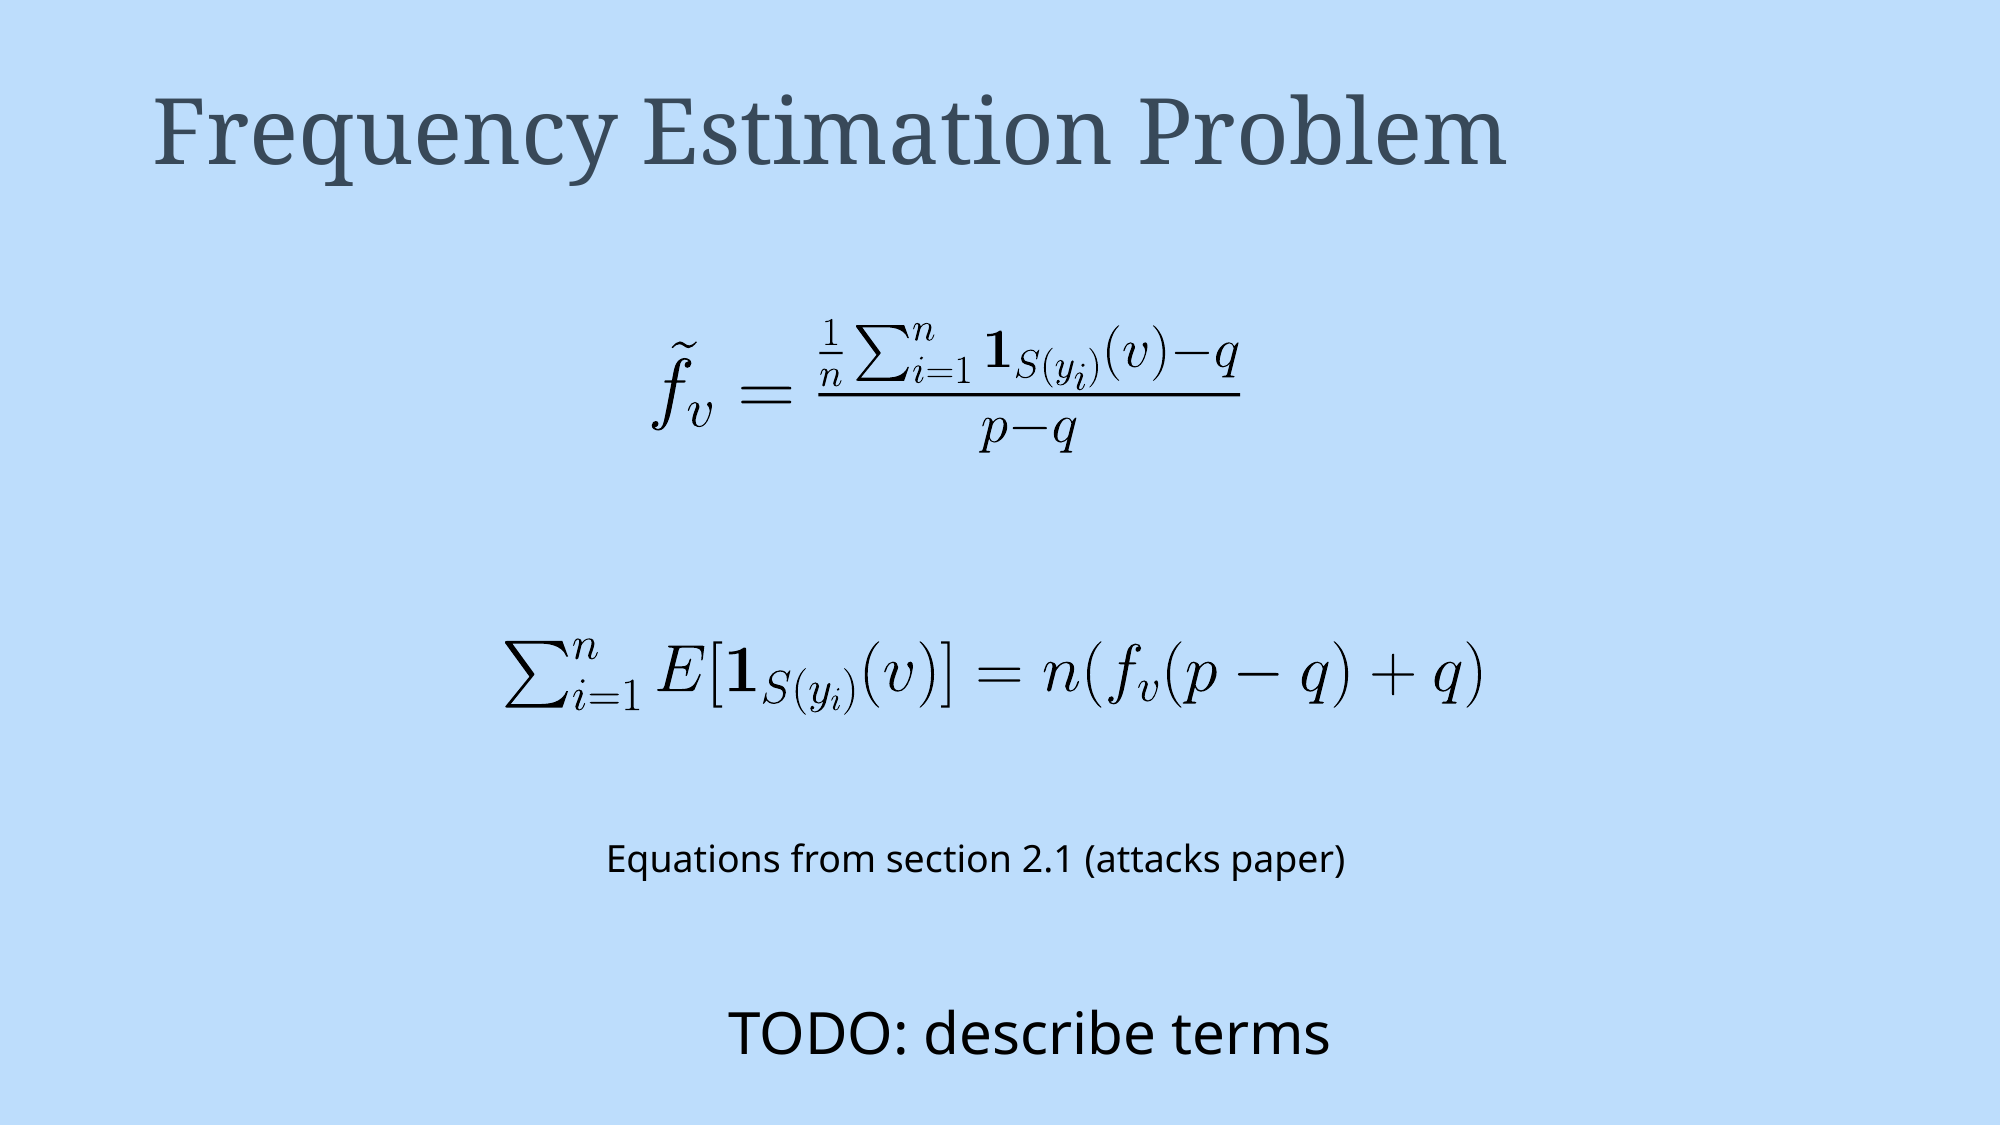

# Frequency Estimation Problem
Equations from section 2.1 (attacks paper)
TODO: describe terms​
​​
​